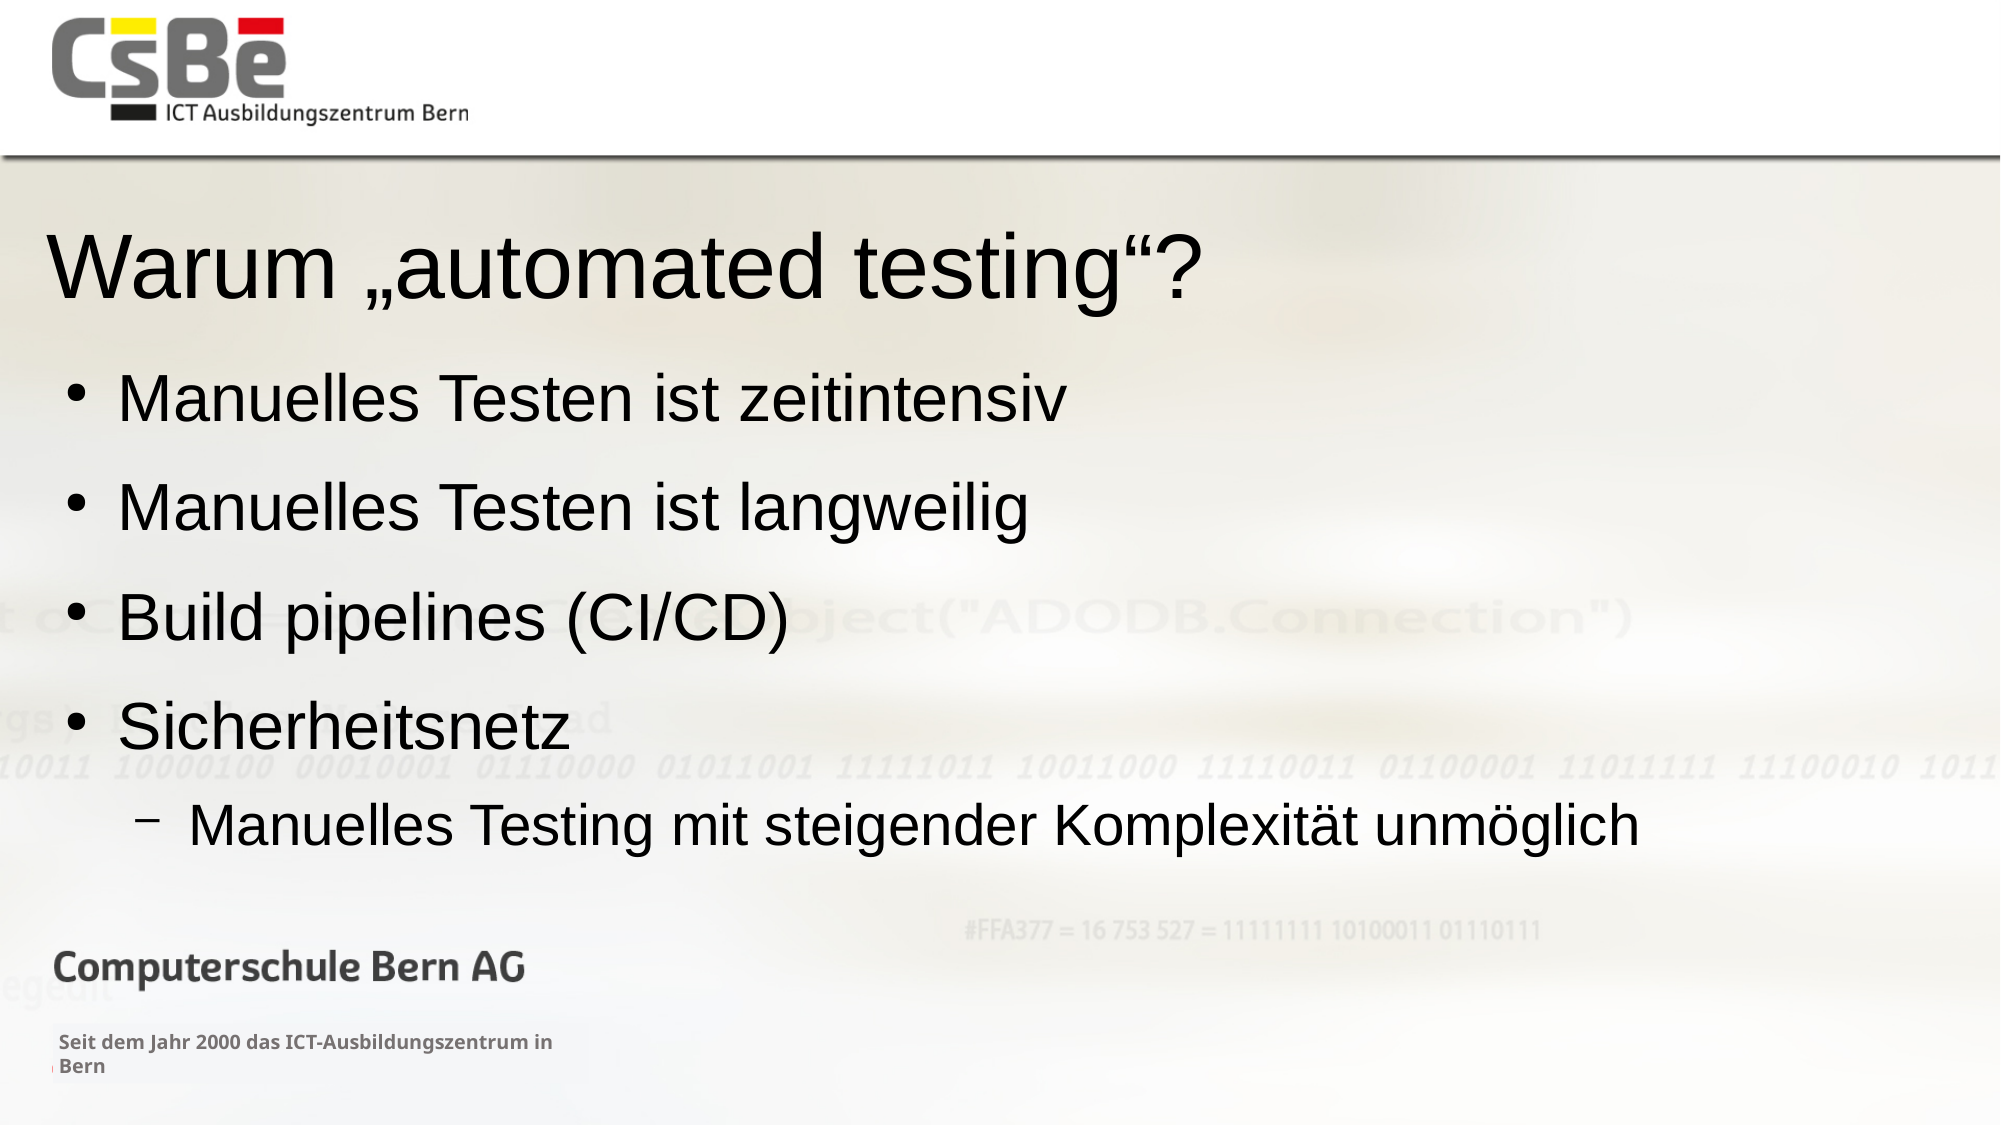

Warum „automated testing“?
# Manuelles Testen ist zeitintensiv
Manuelles Testen ist langweilig
Build pipelines (CI/CD)
Sicherheitsnetz
Manuelles Testing mit steigender Komplexität unmöglich